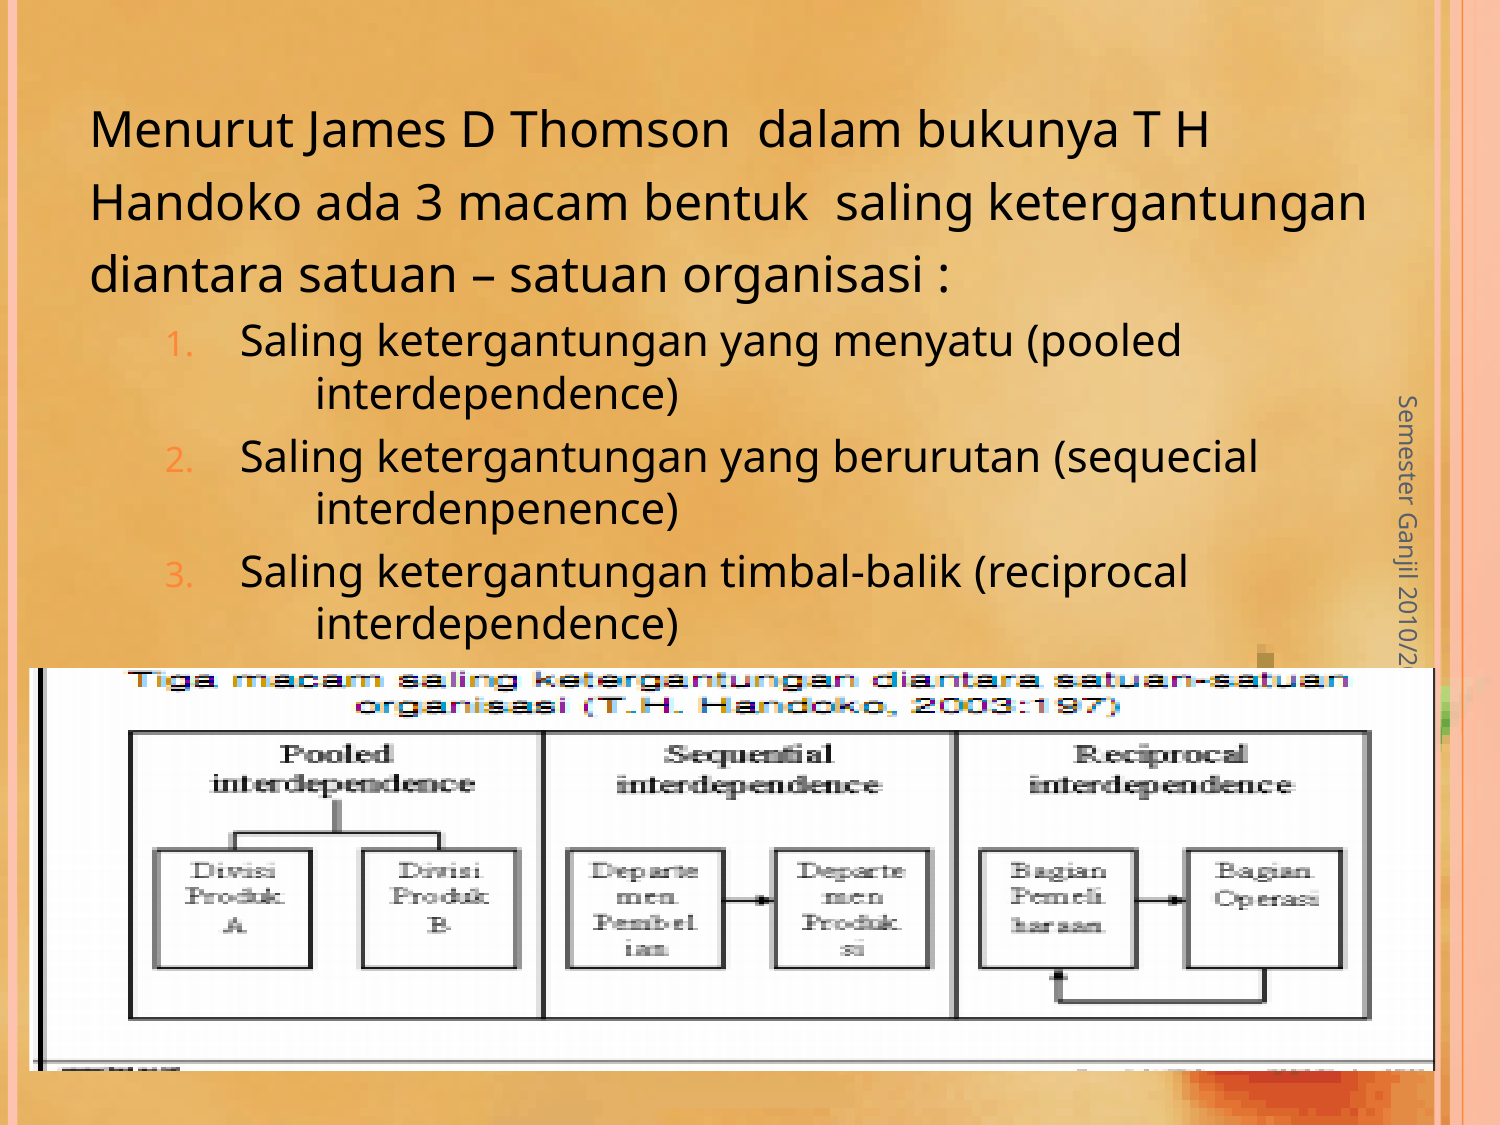

# Menurut James D Thomson dalam bukunya T H
Handoko ada 3 macam bentuk saling ketergantungan
diantara satuan – satuan organisasi :
Saling ketergantungan yang menyatu (pooled interdependence)
Saling ketergantungan yang berurutan (sequecial interdenpenence)
Saling ketergantungan timbal-balik (reciprocal interdependence)
Semester Ganjil 2010/2011